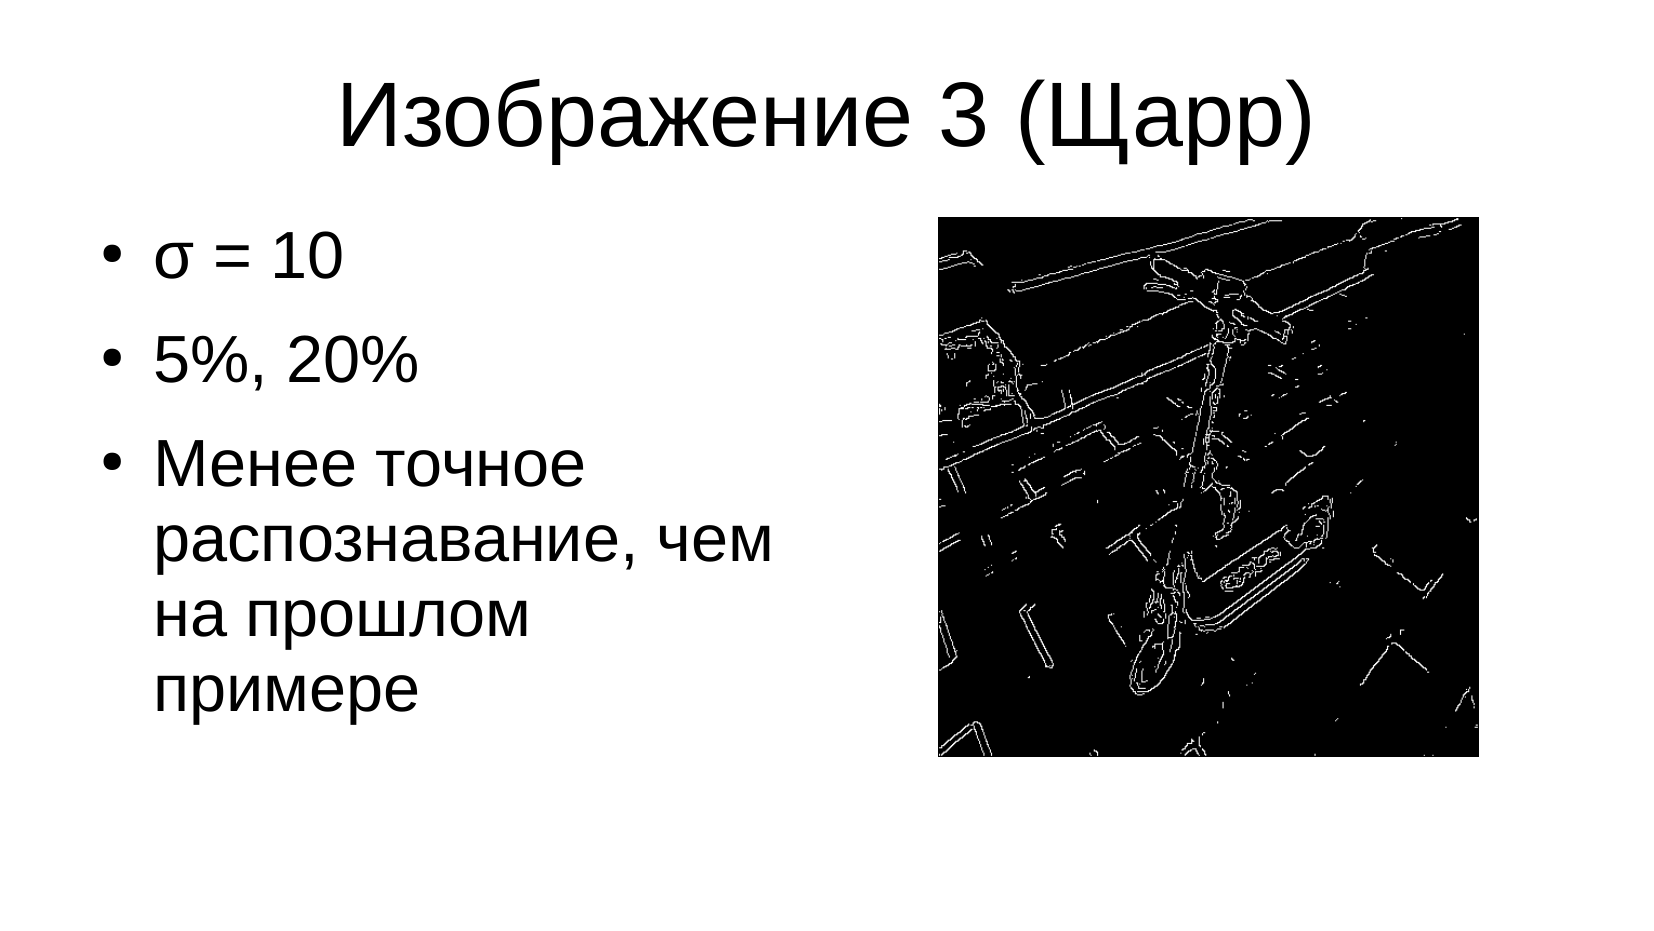

# Изображение 3 (Щарр)
σ = 10
5%, 20%
Менее точное распознавание, чем на прошлом примере